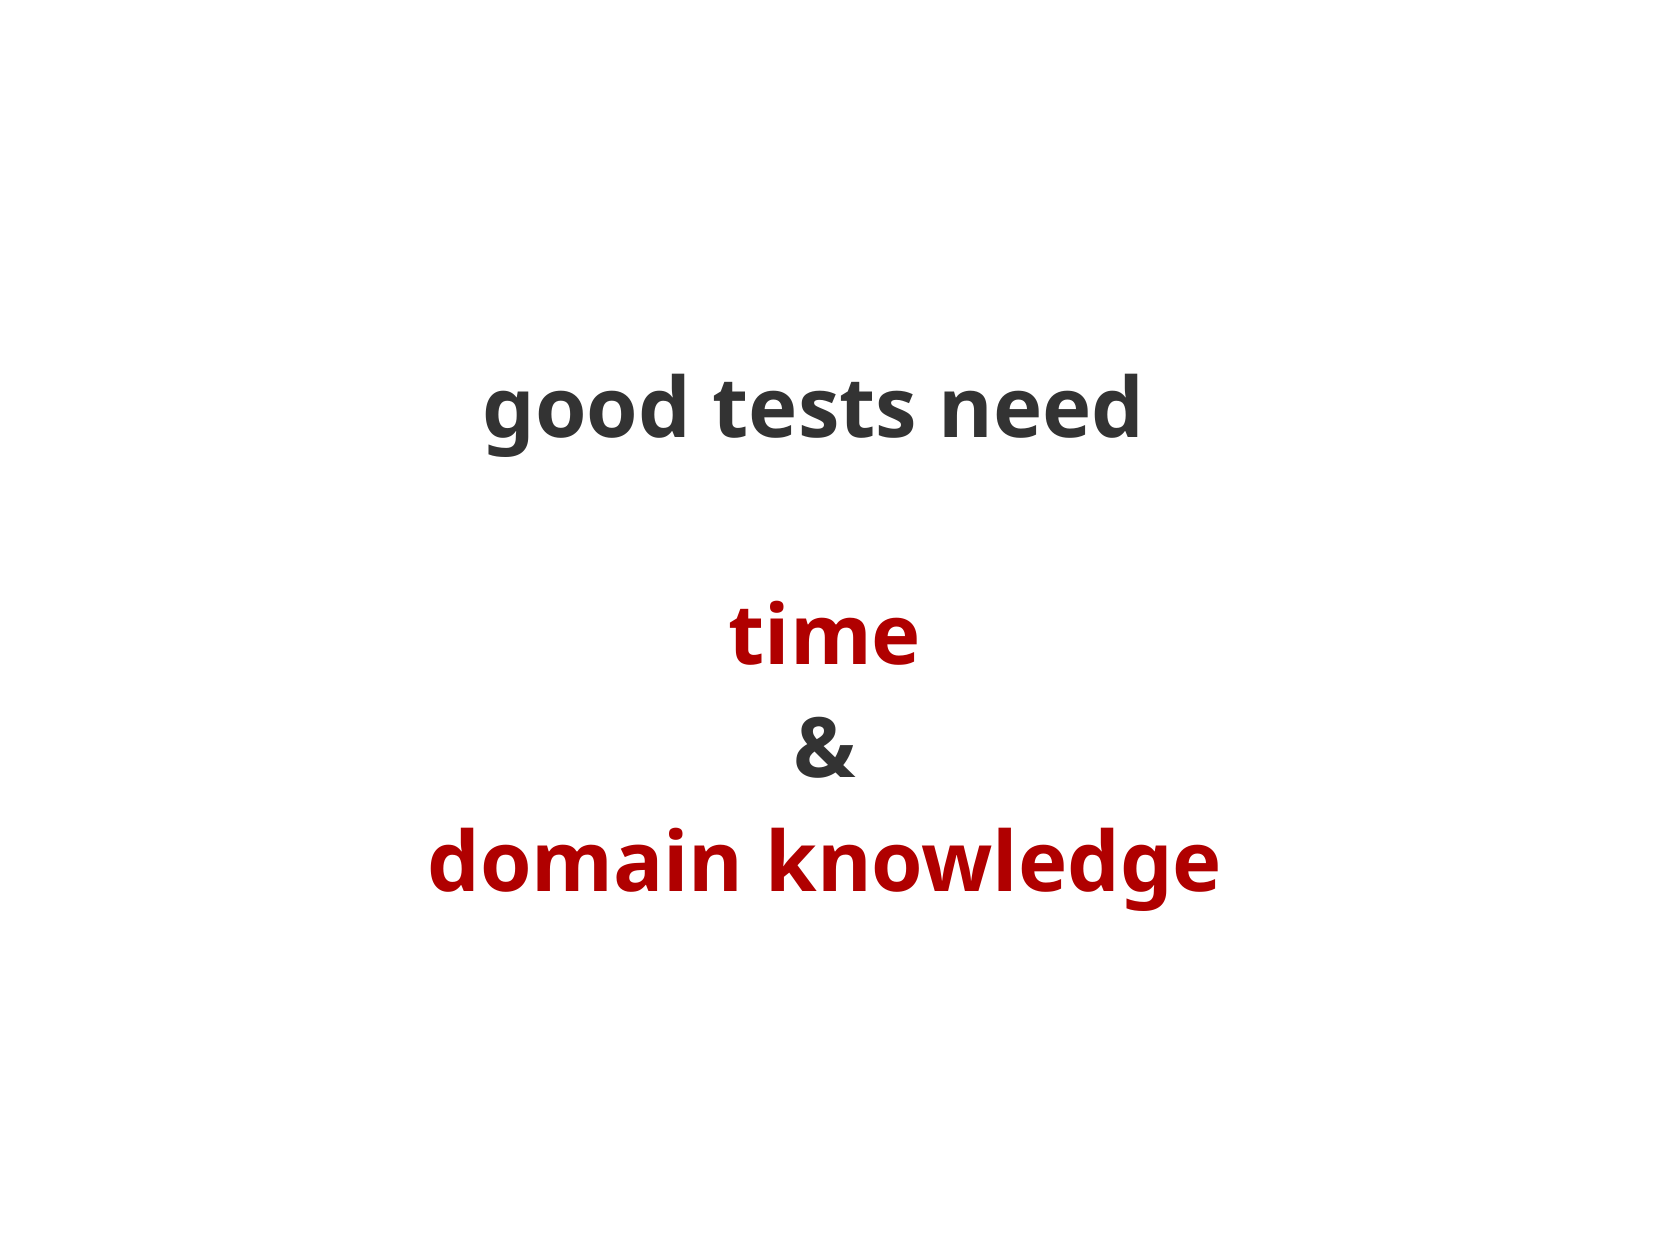

#
good tests need
time
&
domain knowledge